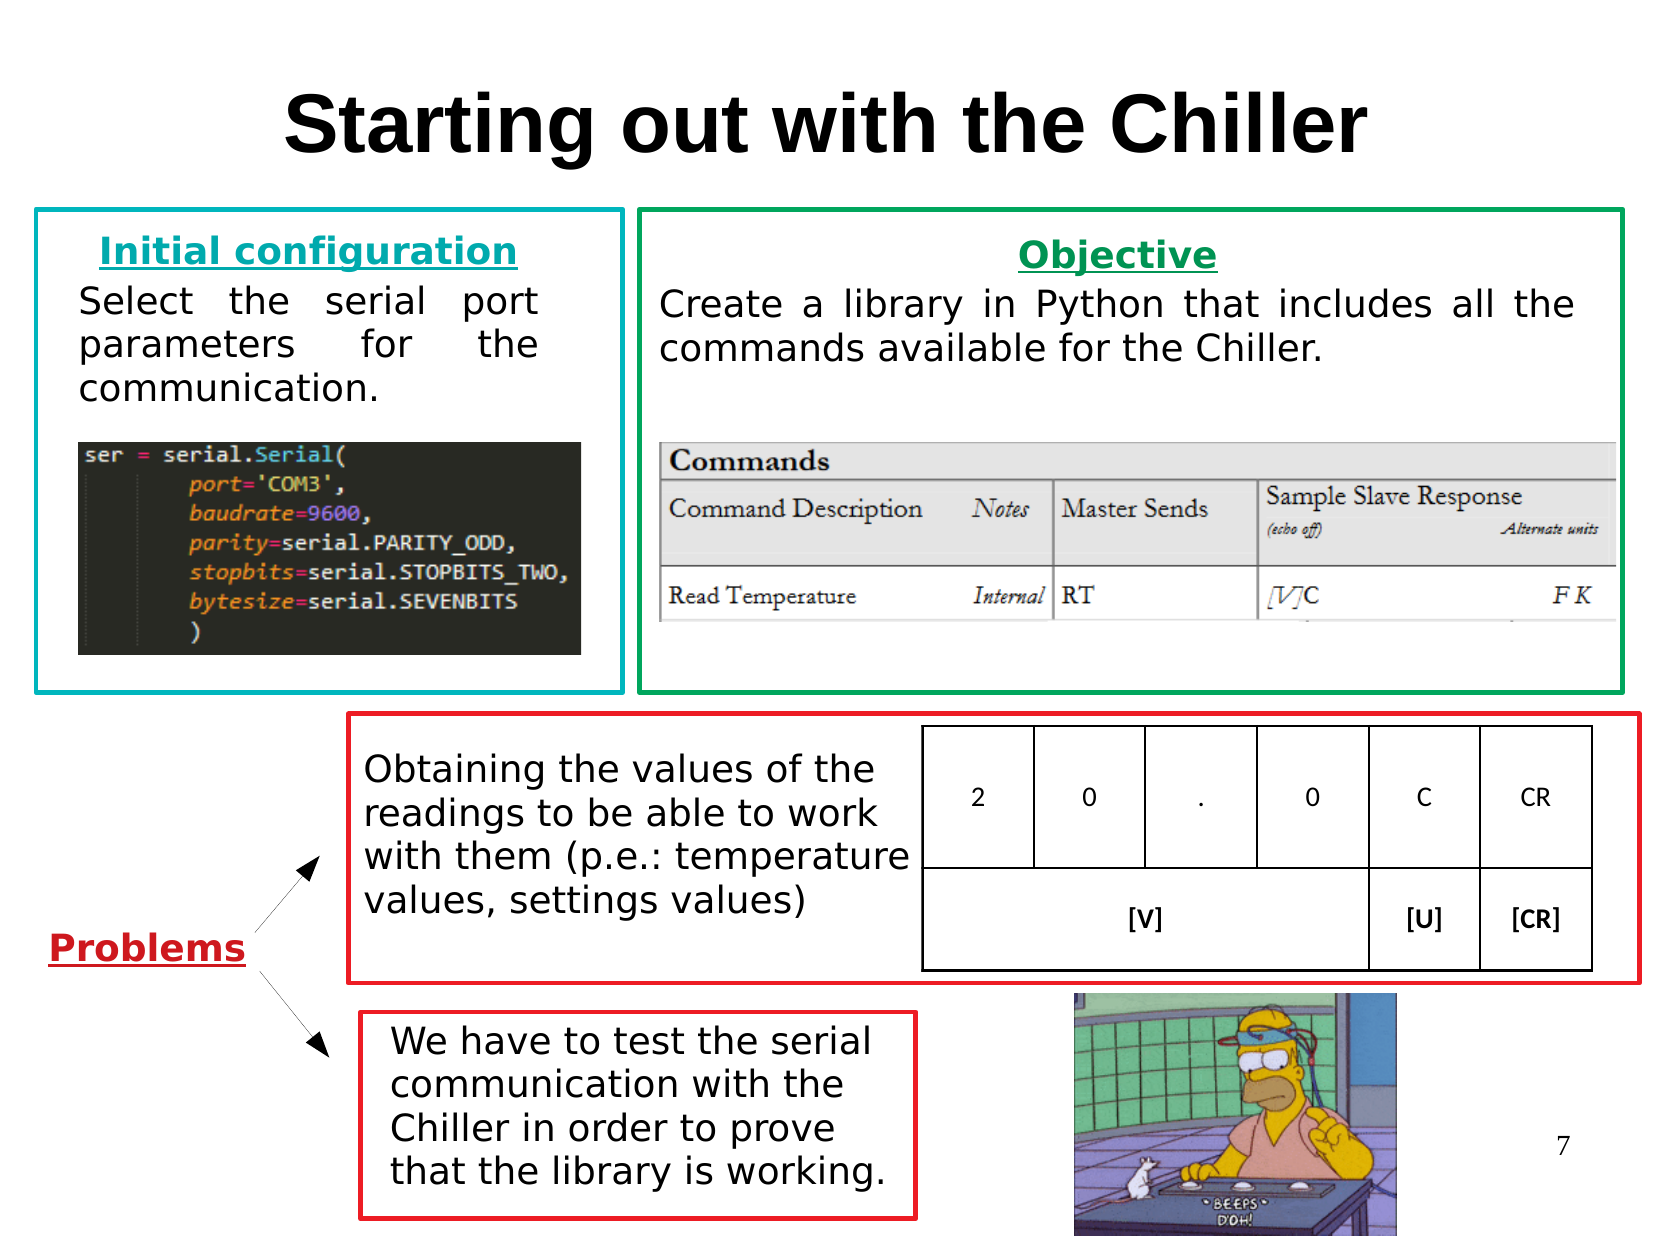

# Starting out with the Chiller
Initial configuration
Select the serial port parameters for the communication.
Objective
Create a library in Python that includes all the commands available for the Chiller.
Obtaining the values of the readings to be able to work with them (p.e.: temperature values, settings values)
Problems
We have to test the serial communication with the Chiller in order to prove that the library is working.
7